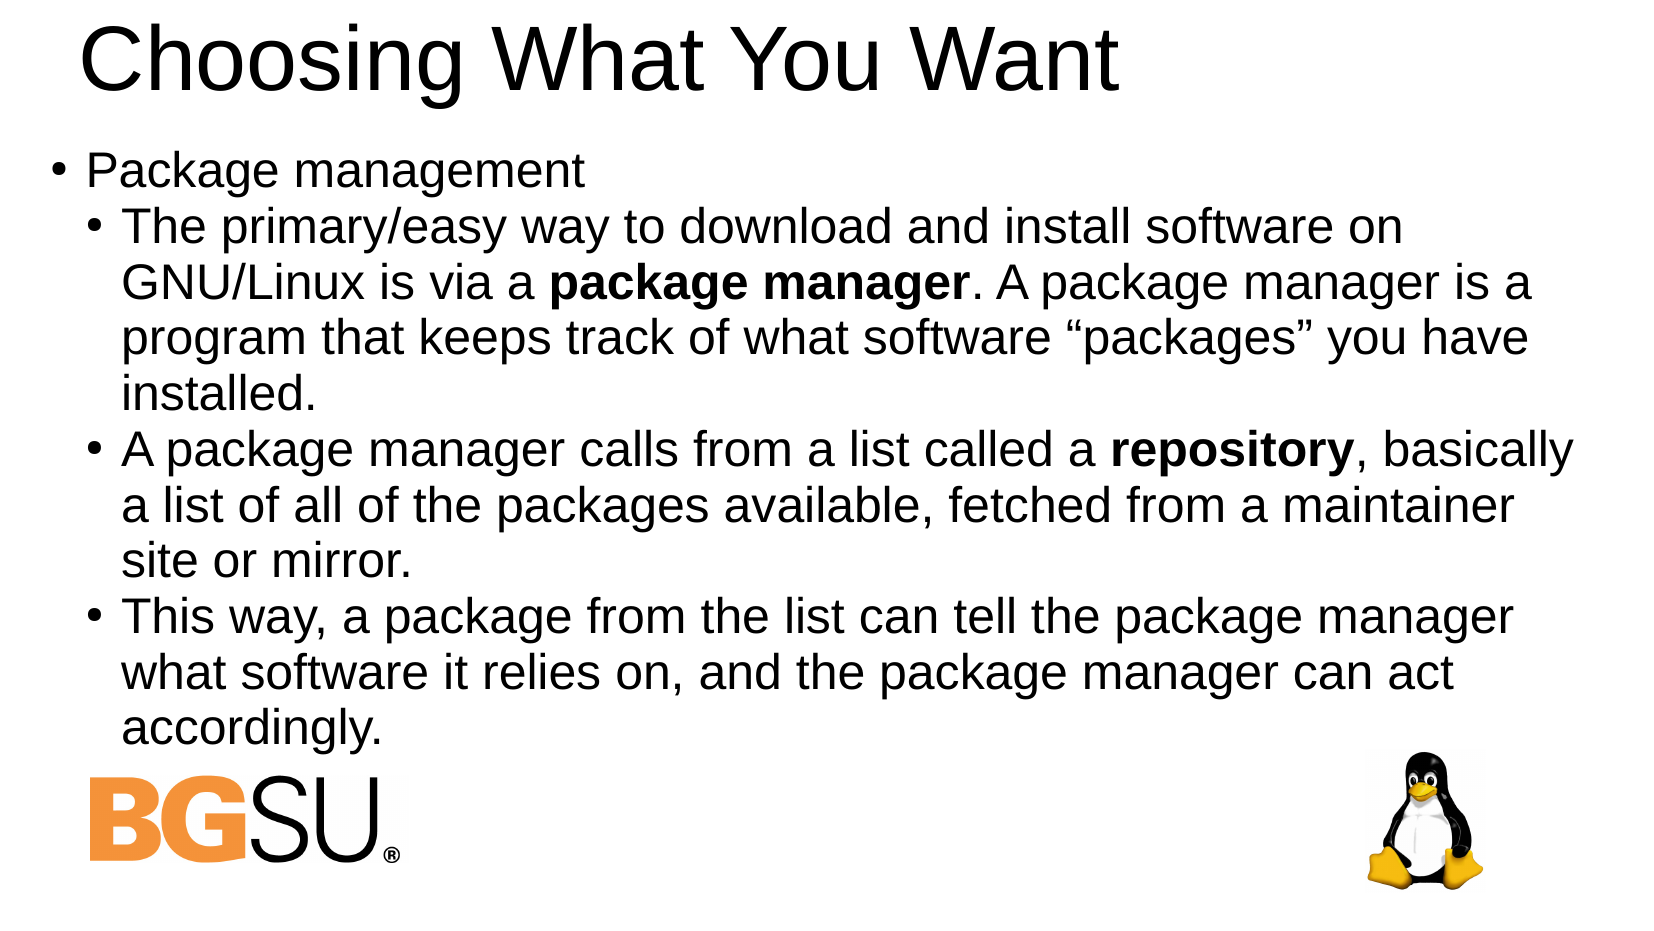

Choosing What You Want
Package management
The primary/easy way to download and install software on GNU/Linux is via a package manager. A package manager is a program that keeps track of what software “packages” you have installed.
A package manager calls from a list called a repository, basically a list of all of the packages available, fetched from a maintainer site or mirror.
This way, a package from the list can tell the package manager what software it relies on, and the package manager can act accordingly.